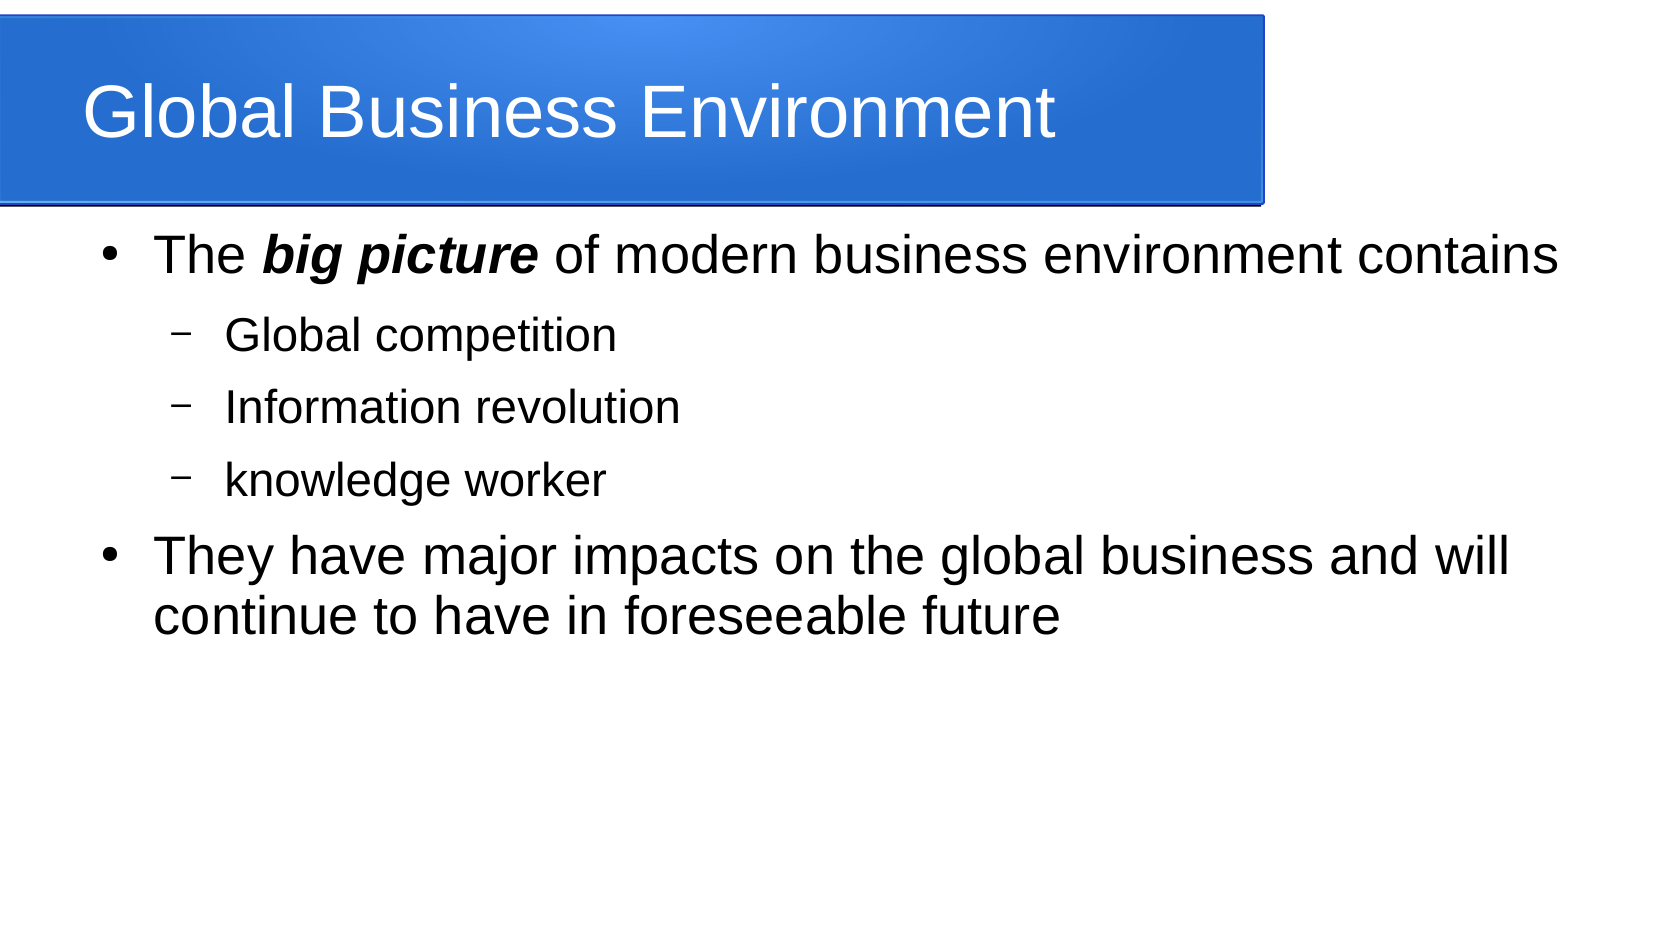

# Global Business Environment
The big picture of modern business environment contains
Global competition
Information revolution
knowledge worker
They have major impacts on the global business and will continue to have in foreseeable future